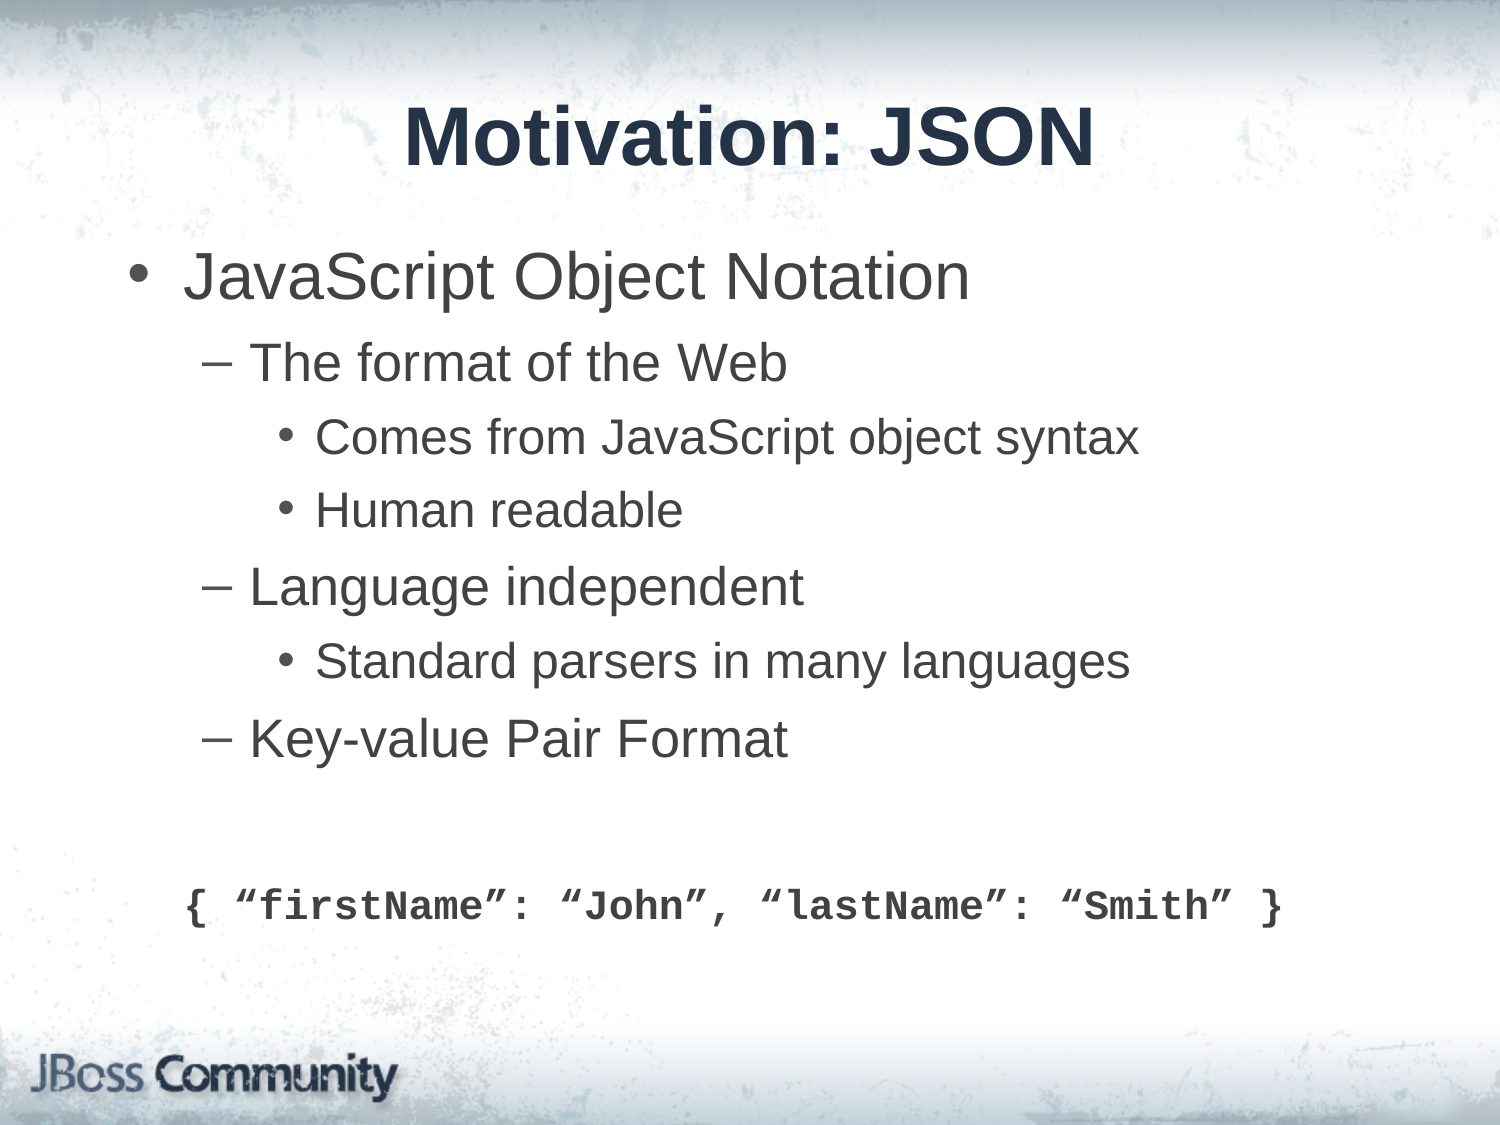

# Motivation: JSON
JavaScript Object Notation
The format of the Web
Comes from JavaScript object syntax
Human readable
Language independent
Standard parsers in many languages
Key-value Pair Format
{ “firstName”: “John”, “lastName”: “Smith” }